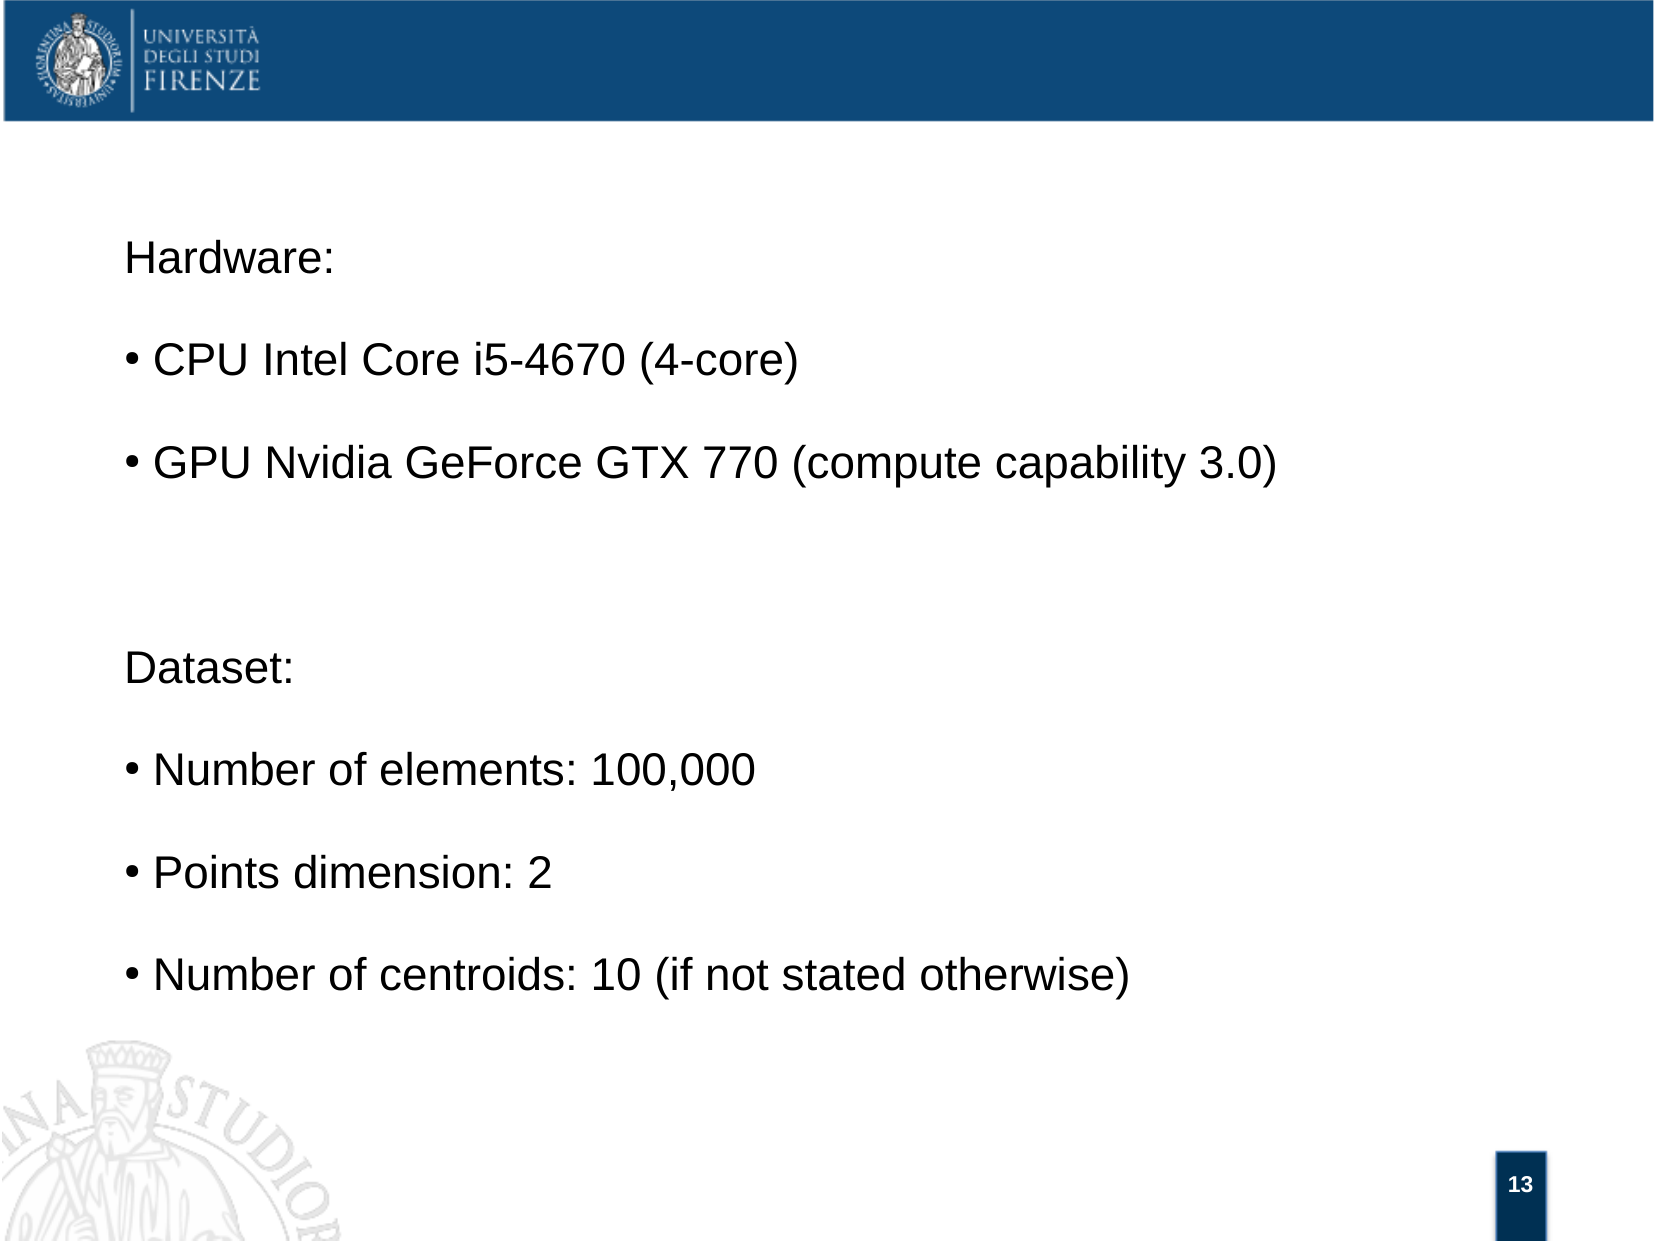

Hardware:
 CPU Intel Core i5-4670 (4-core)
 GPU Nvidia GeForce GTX 770 (compute capability 3.0)
Dataset:
 Number of elements: 100,000
 Points dimension: 2
 Number of centroids: 10 (if not stated otherwise)
13